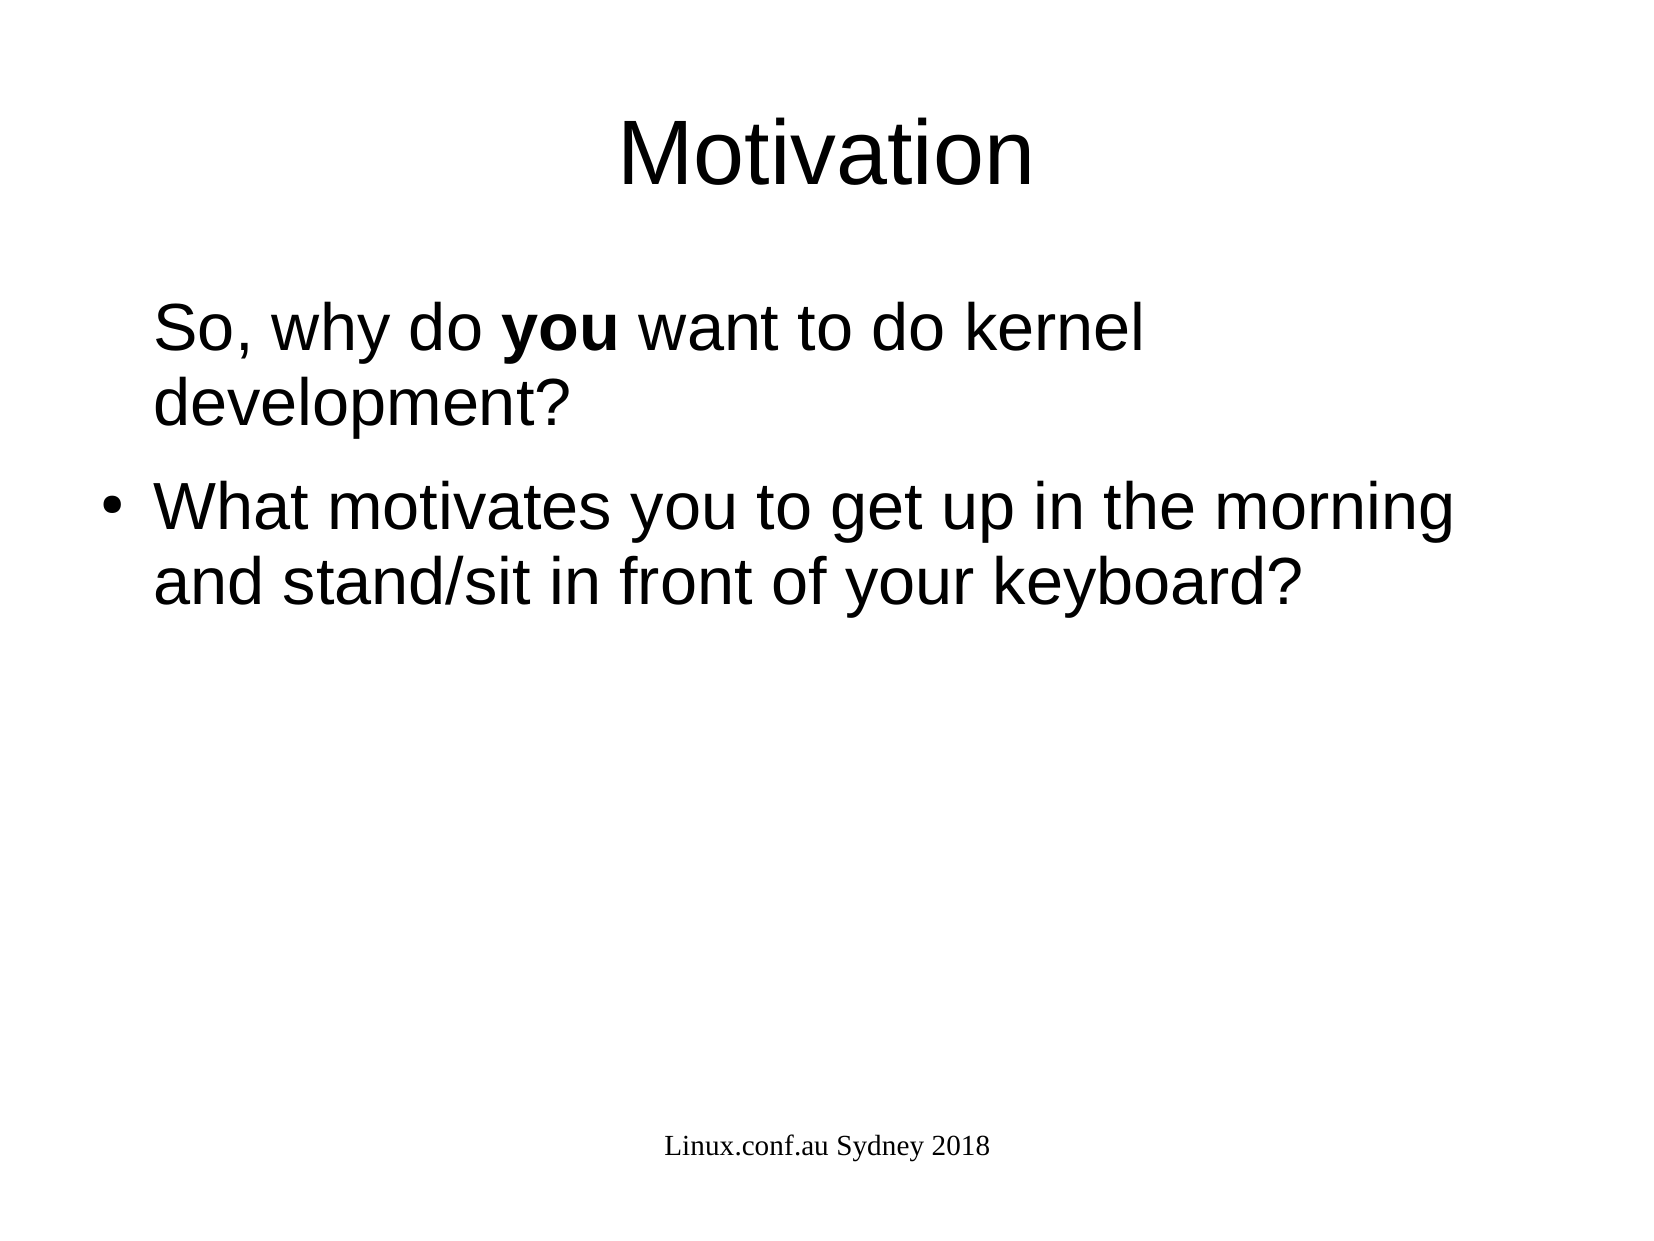

# Motivation
So, why do you want to do kernel development?
What motivates you to get up in the morning and stand/sit in front of your keyboard?
Linux.conf.au Sydney 2018